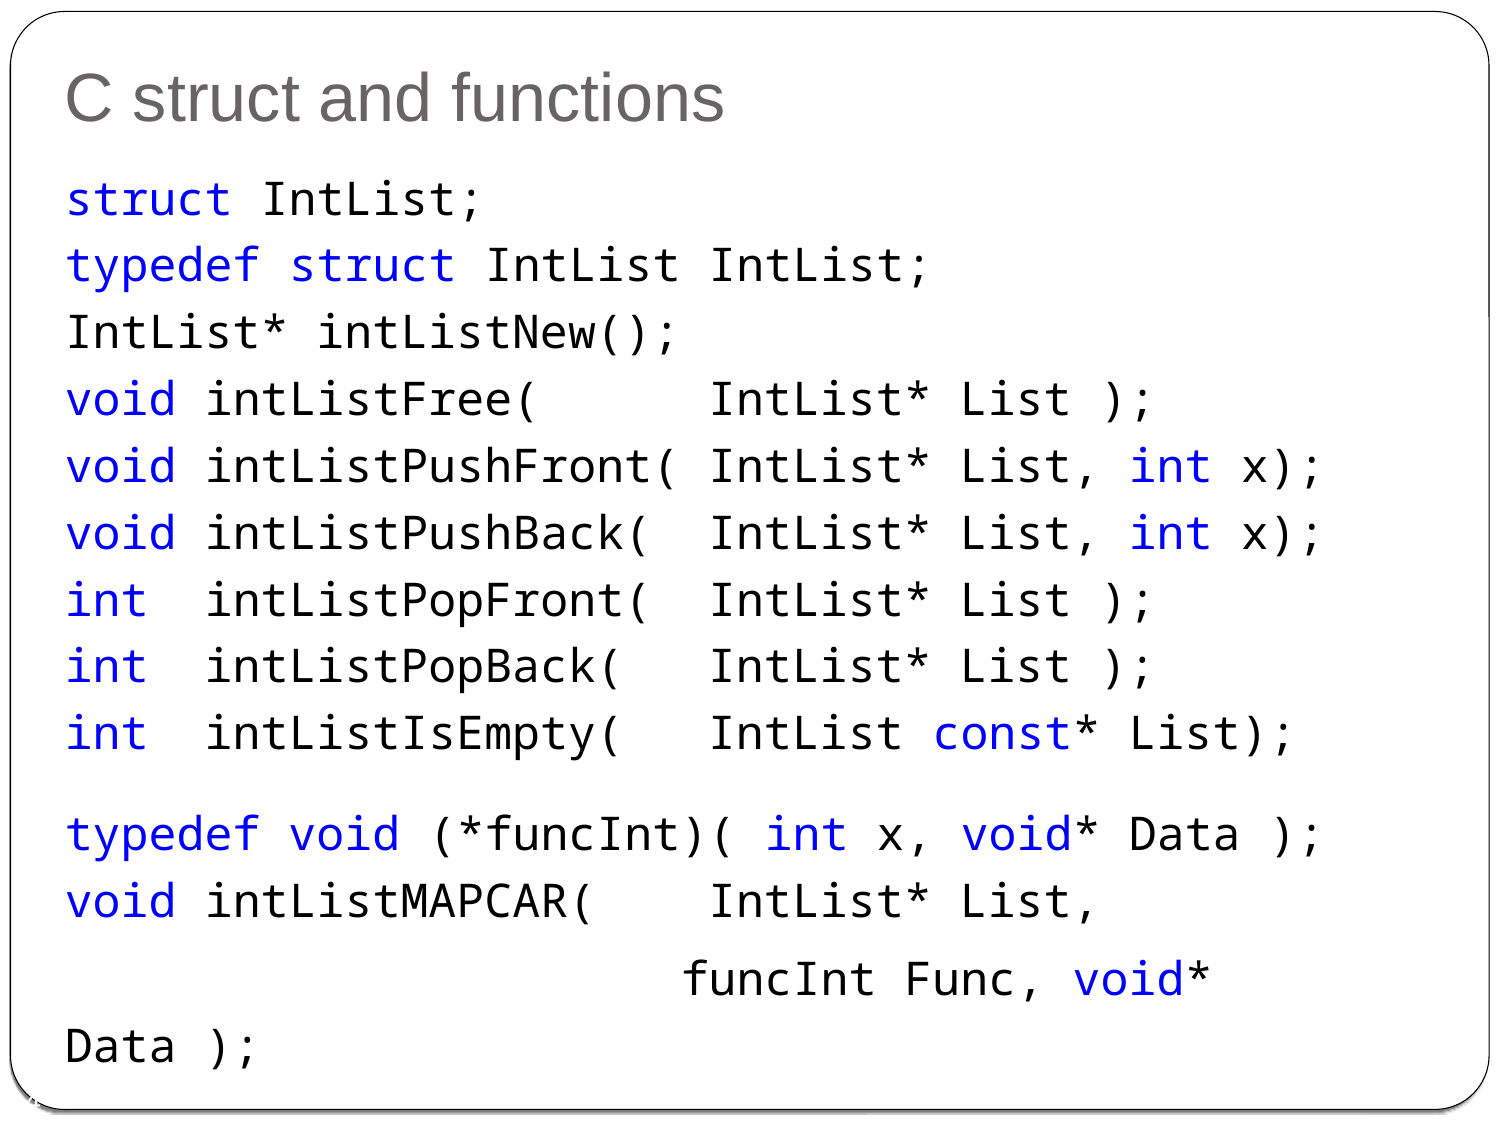

# C struct and functions
struct IntList;
typedef struct IntList IntList;
IntList* intListNew();
void intListFree( IntList* List );
void intListPushFront( IntList* List, int x);
void intListPushBack( IntList* List, int x);
int intListPopFront( IntList* List );
int intListPopBack( IntList* List );
int intListIsEmpty( IntList const* List);
typedef void (*funcInt)( int x, void* Data );
void intListMAPCAR( IntList* List,
 funcInt Func, void* Data );